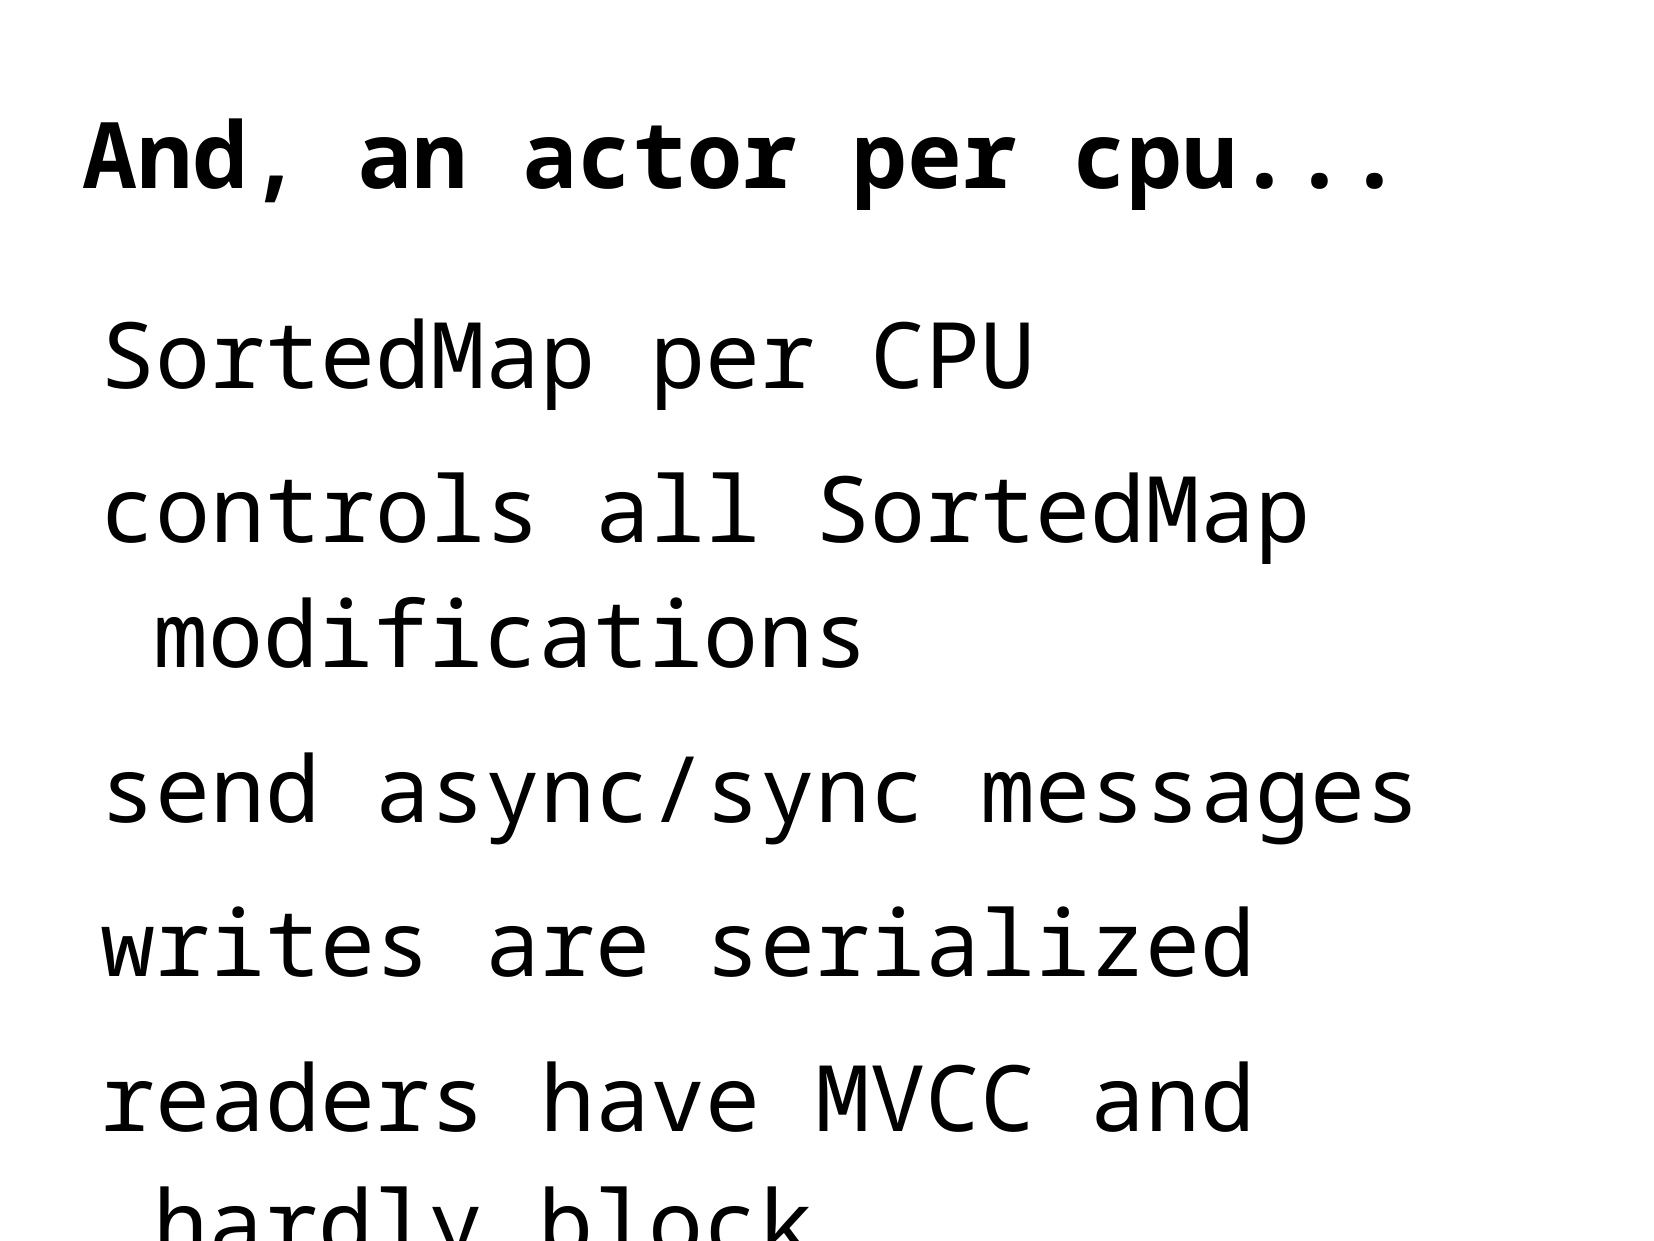

# And, an actor per cpu...
SortedMap per CPU
controls all SortedMap modifications
send async/sync messages
writes are serialized
readers have MVCC and hardly block